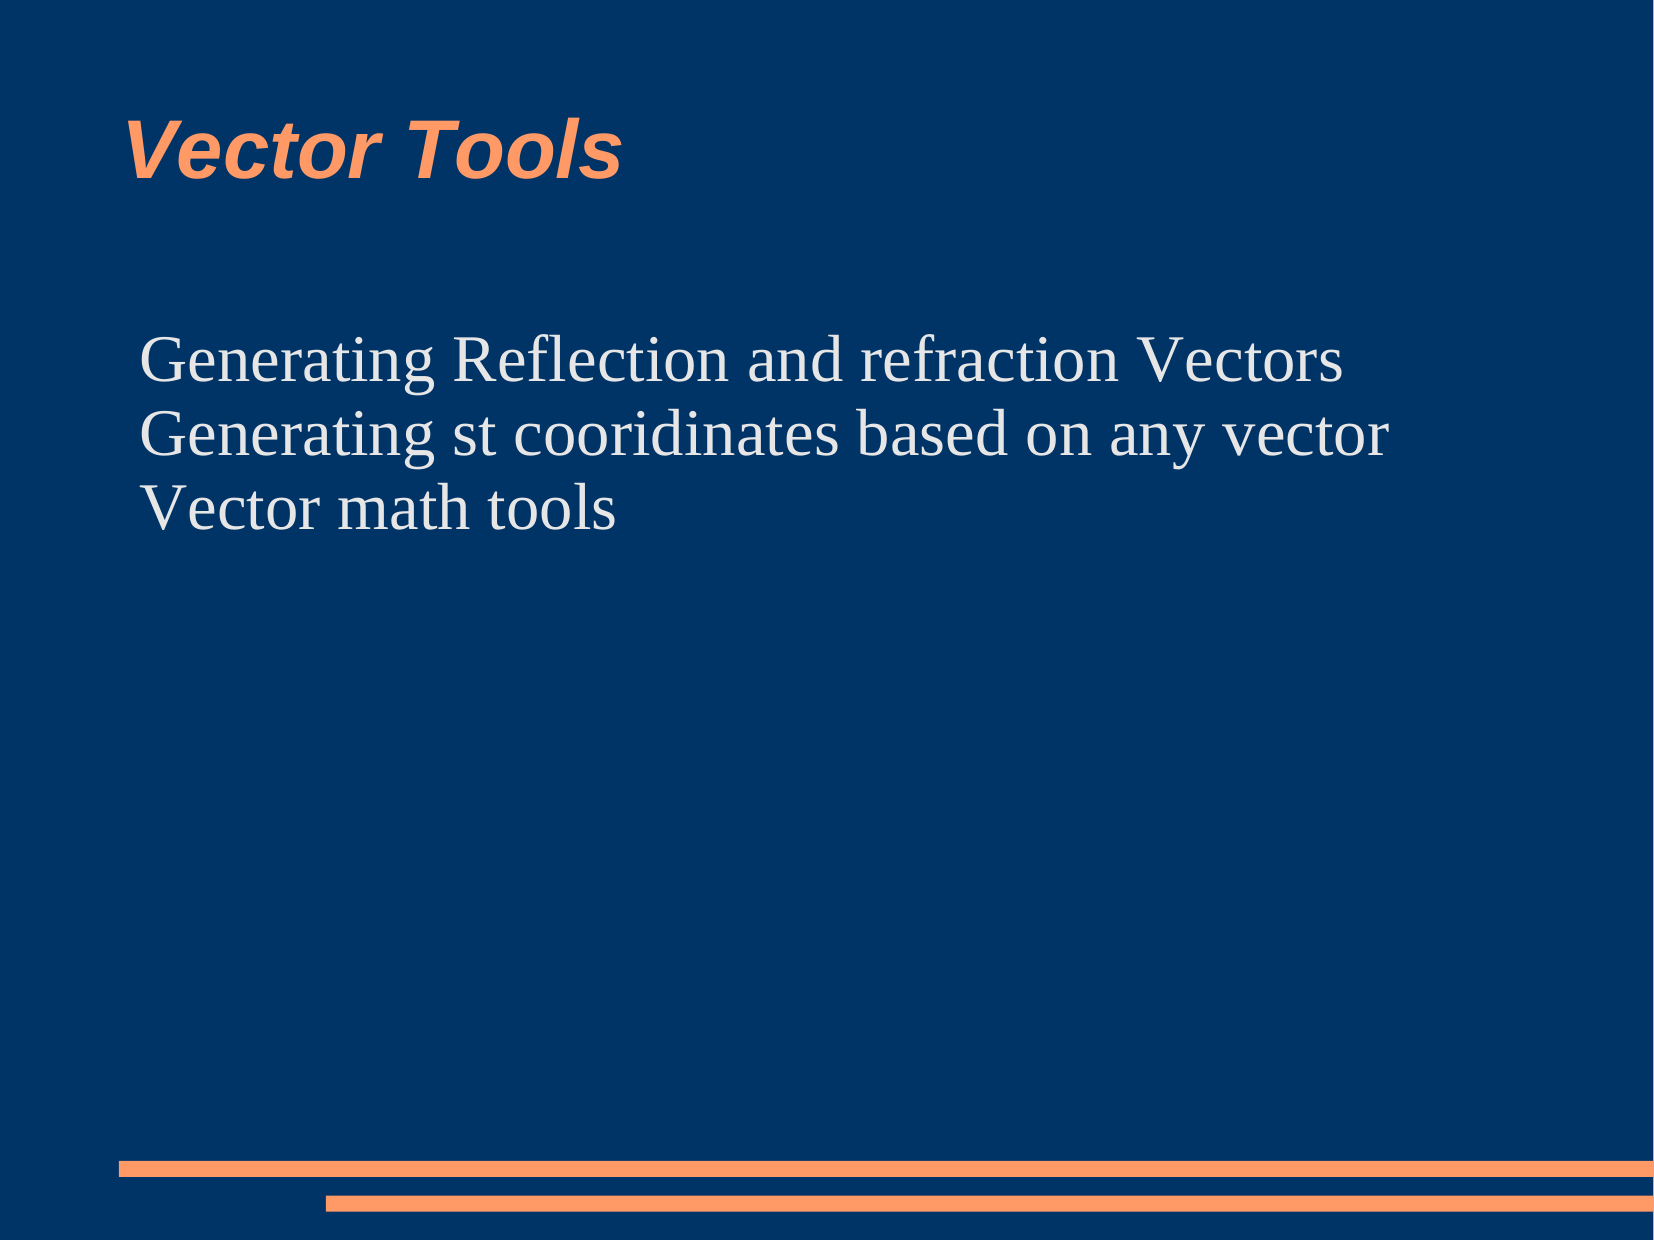

# Vector Tools
Generating Reflection and refraction Vectors
Generating st cooridinates based on any vector
Vector math tools